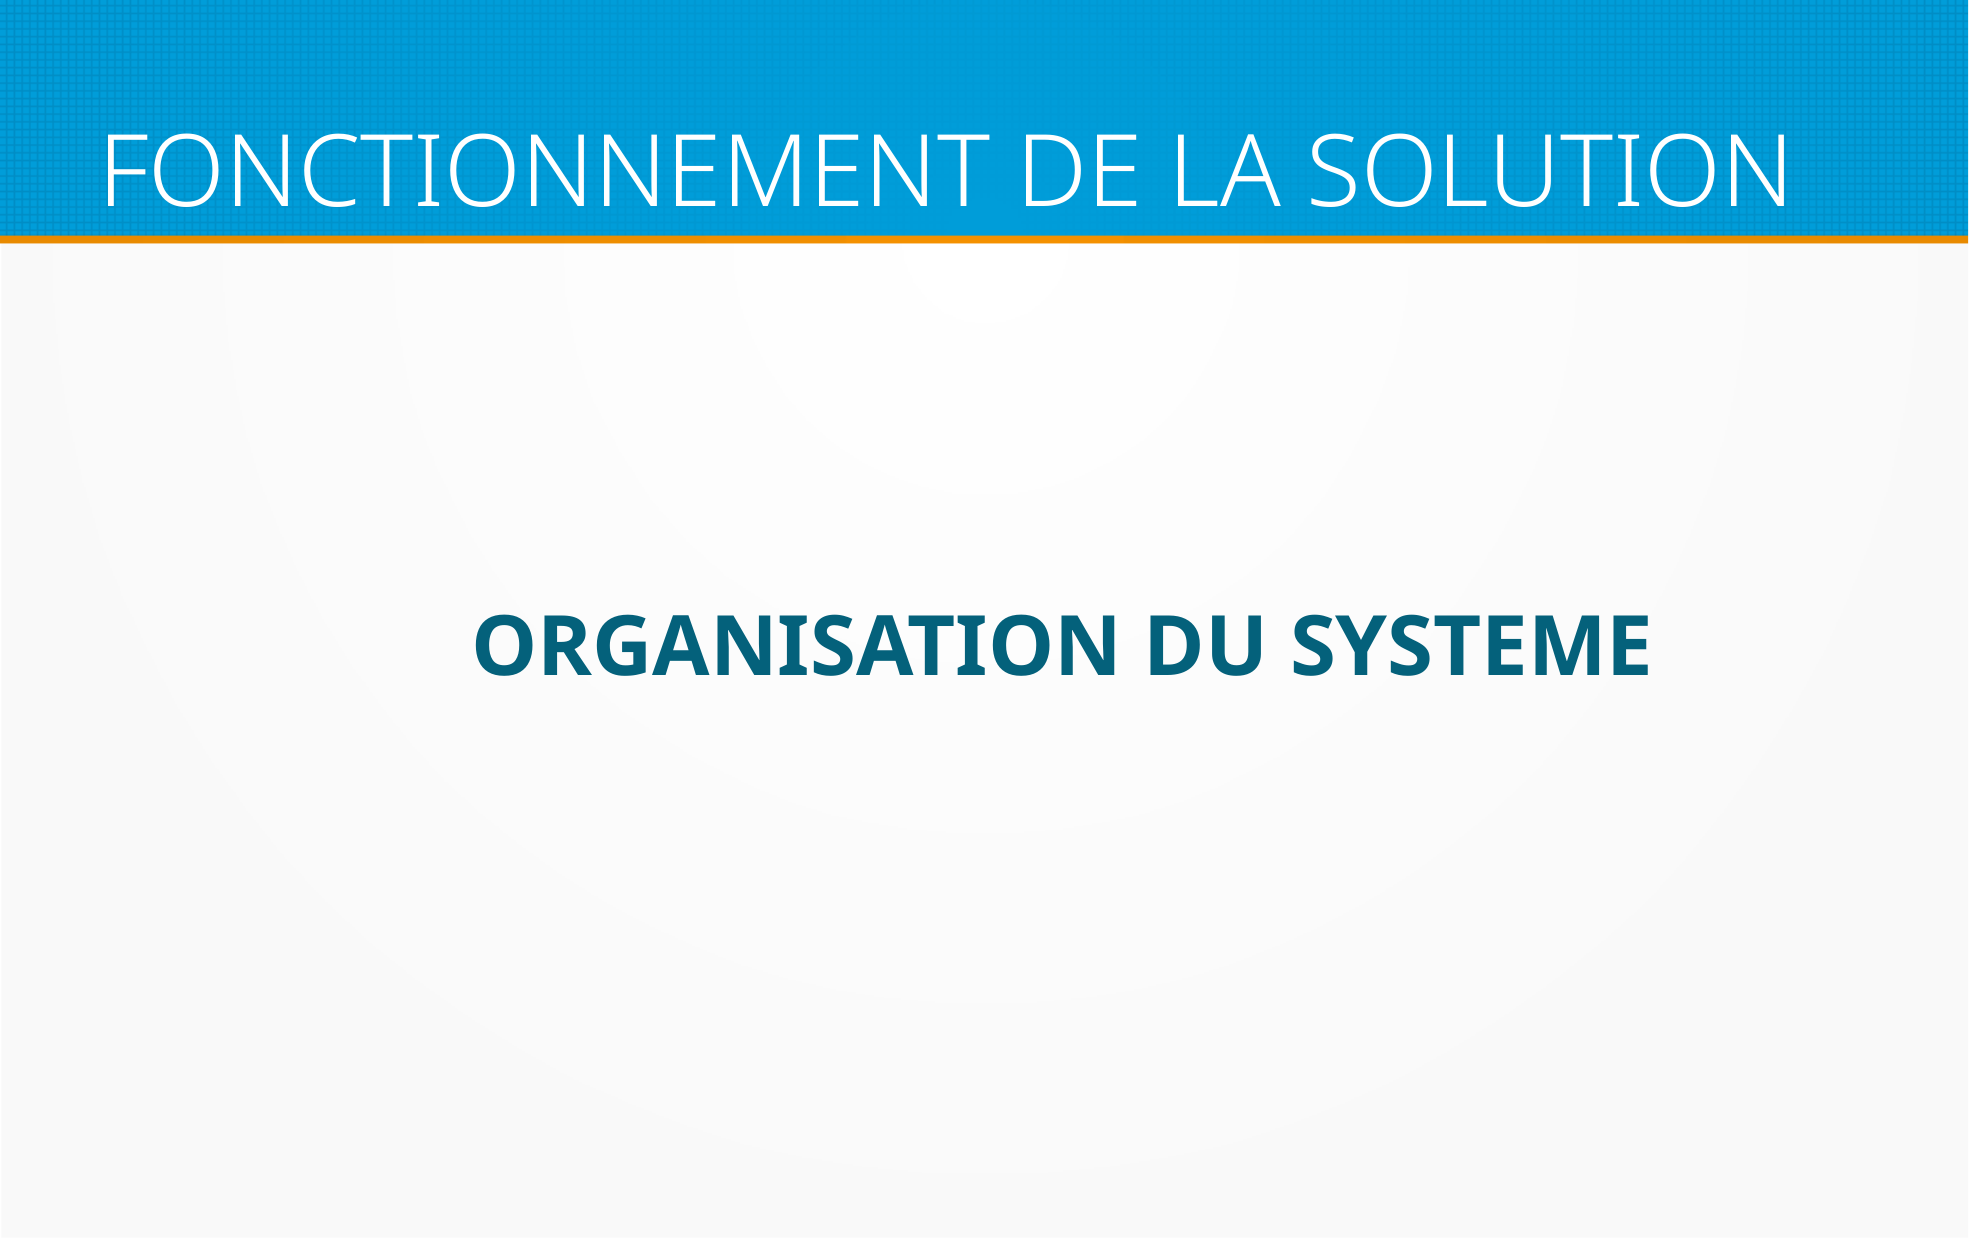

FONCTIONNEMENT DE LA SOLUTION
# ORGANISATION DU SYSTEME